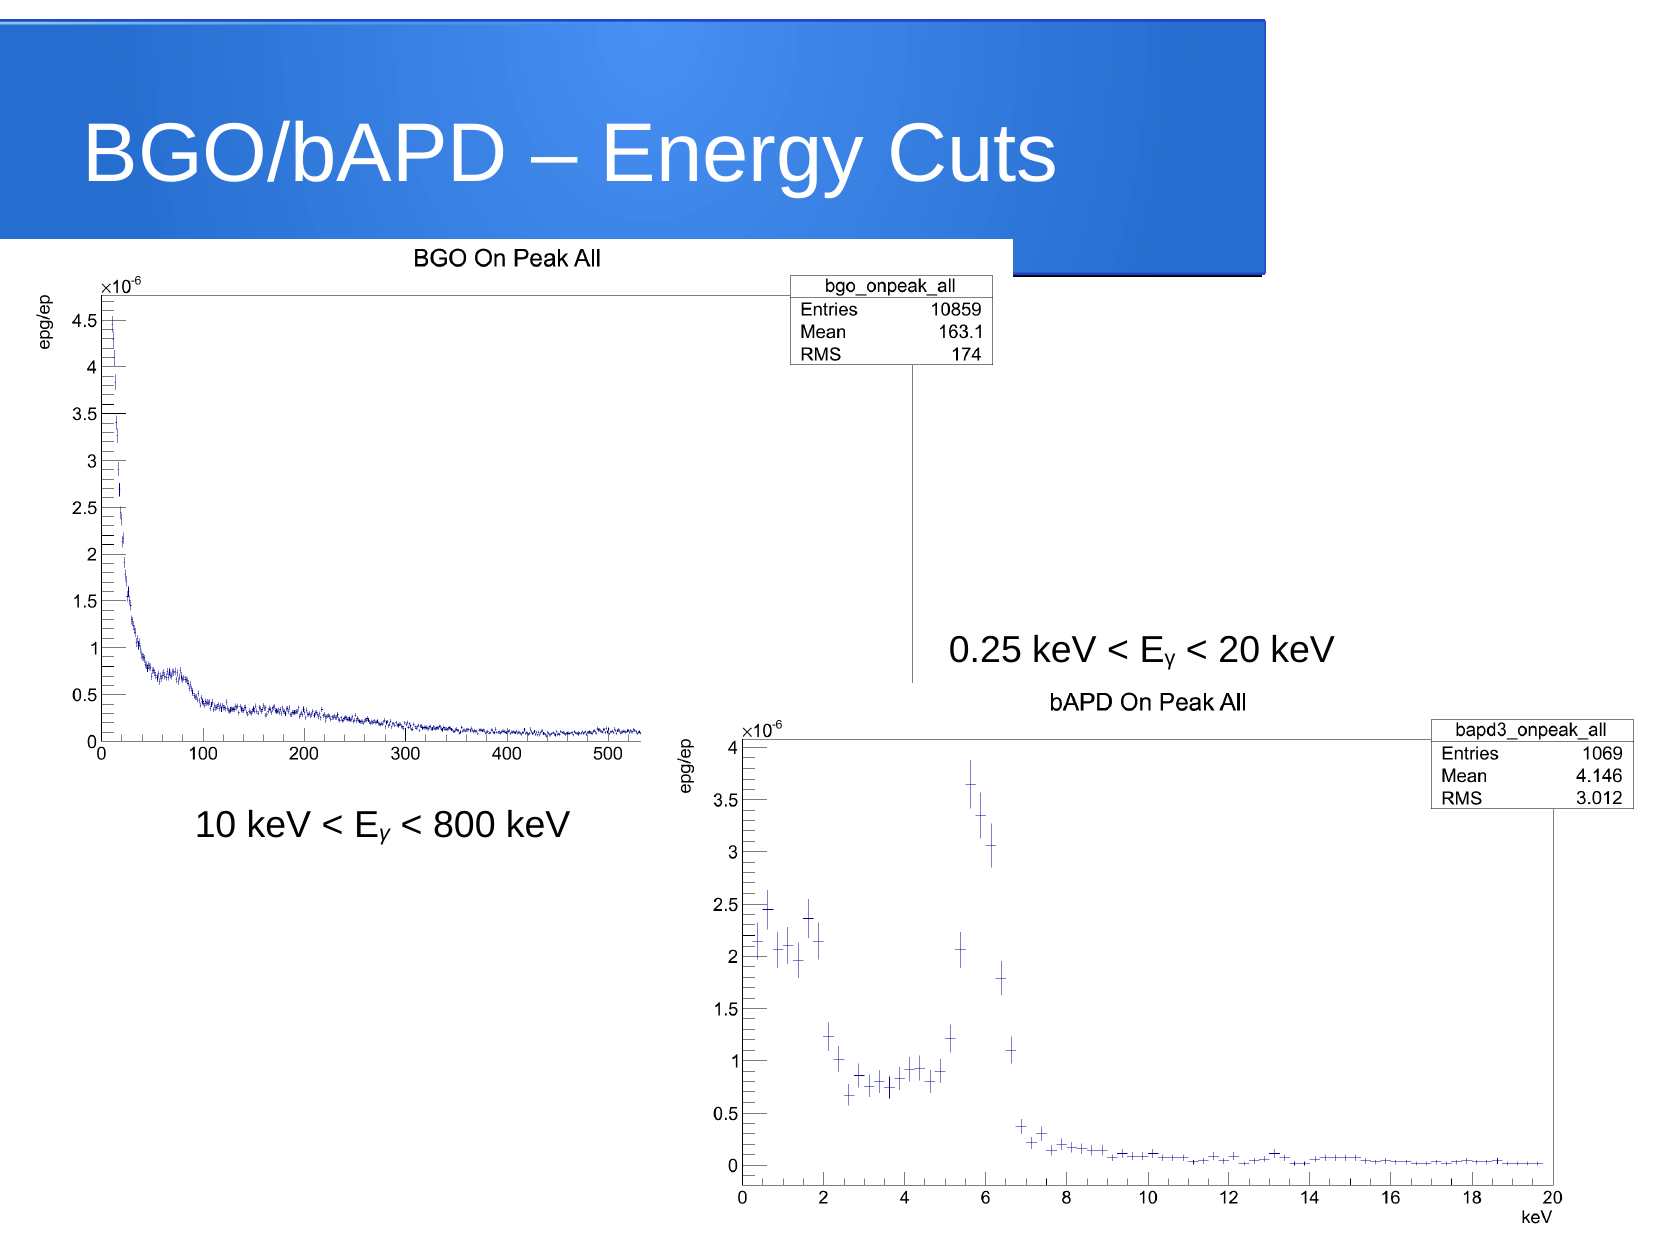

# BGO/bAPD – Energy Cuts
0.25 keV < Eγ < 20 keV
10 keV < Eγ < 800 keV